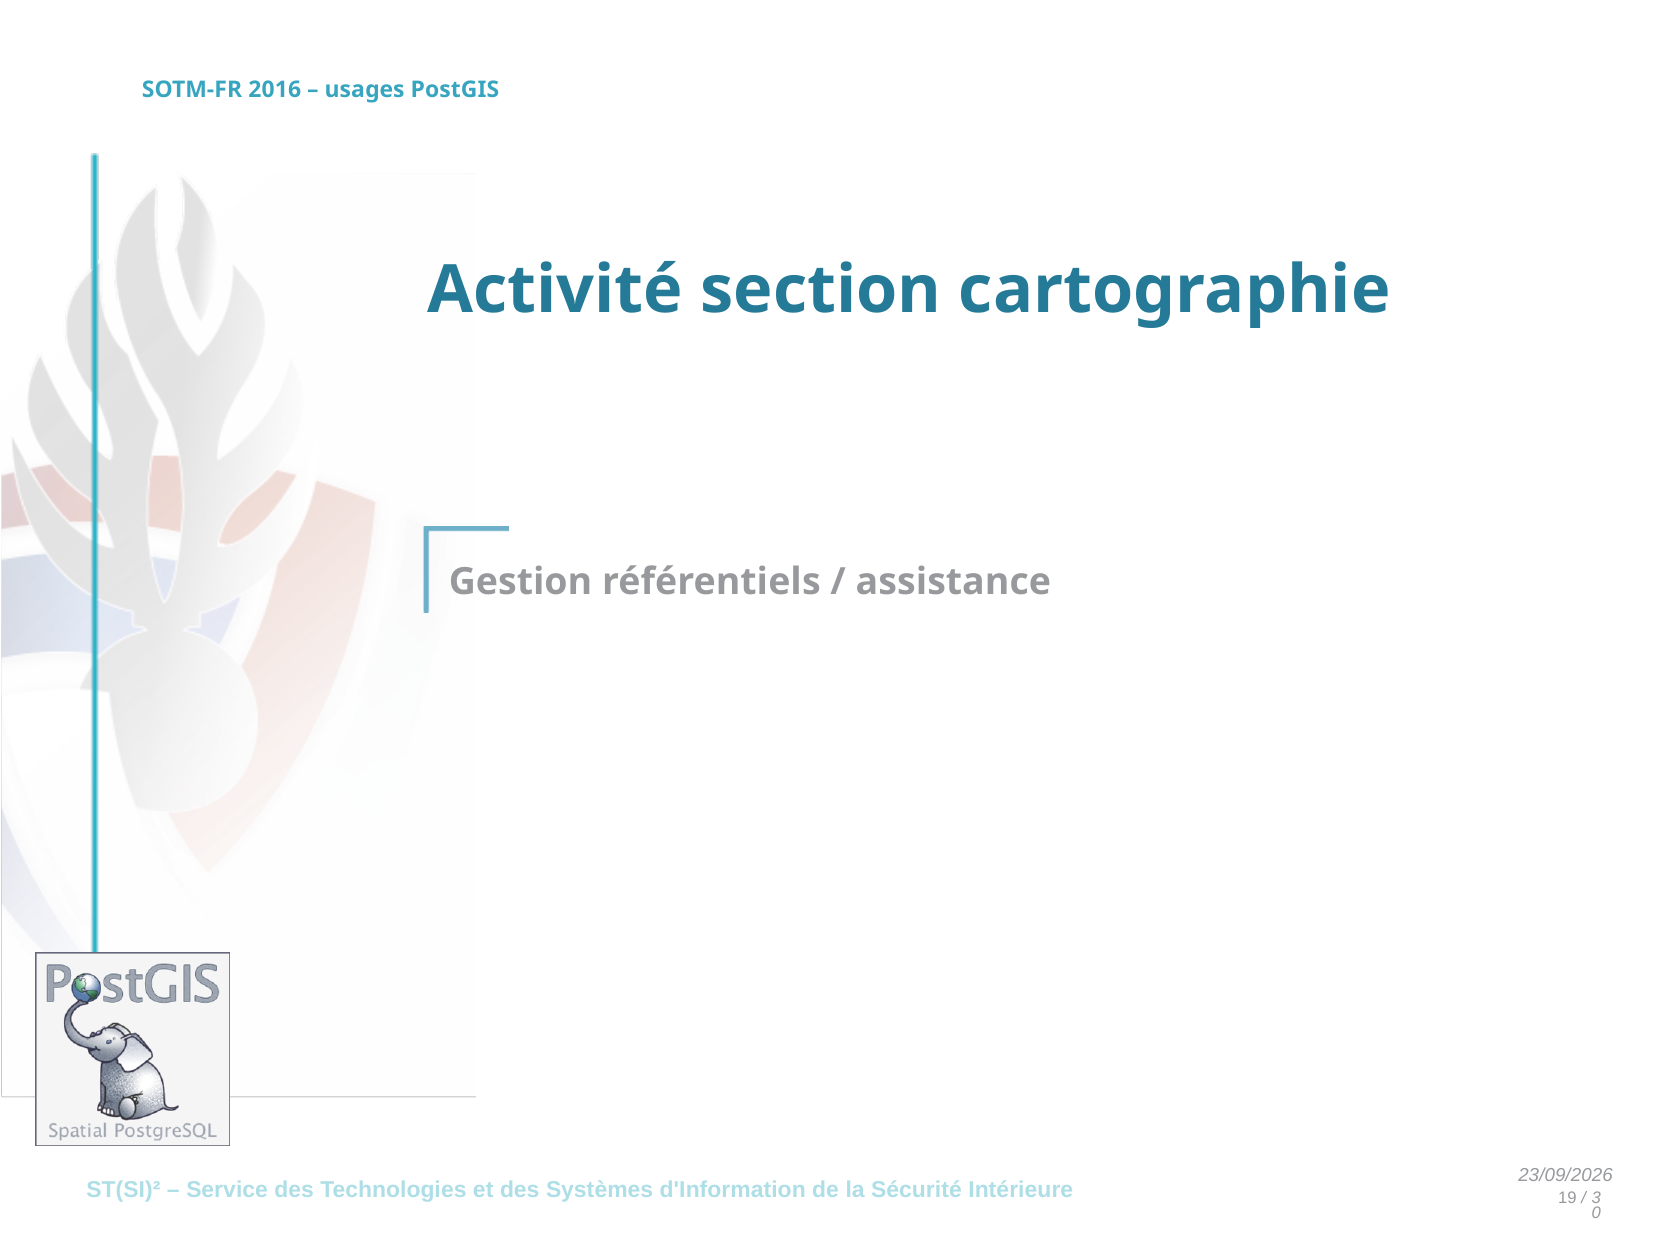

SOTM-FR 2016 – usages PostGIS
Activité section cartographie
# Gestion référentiels / assistance